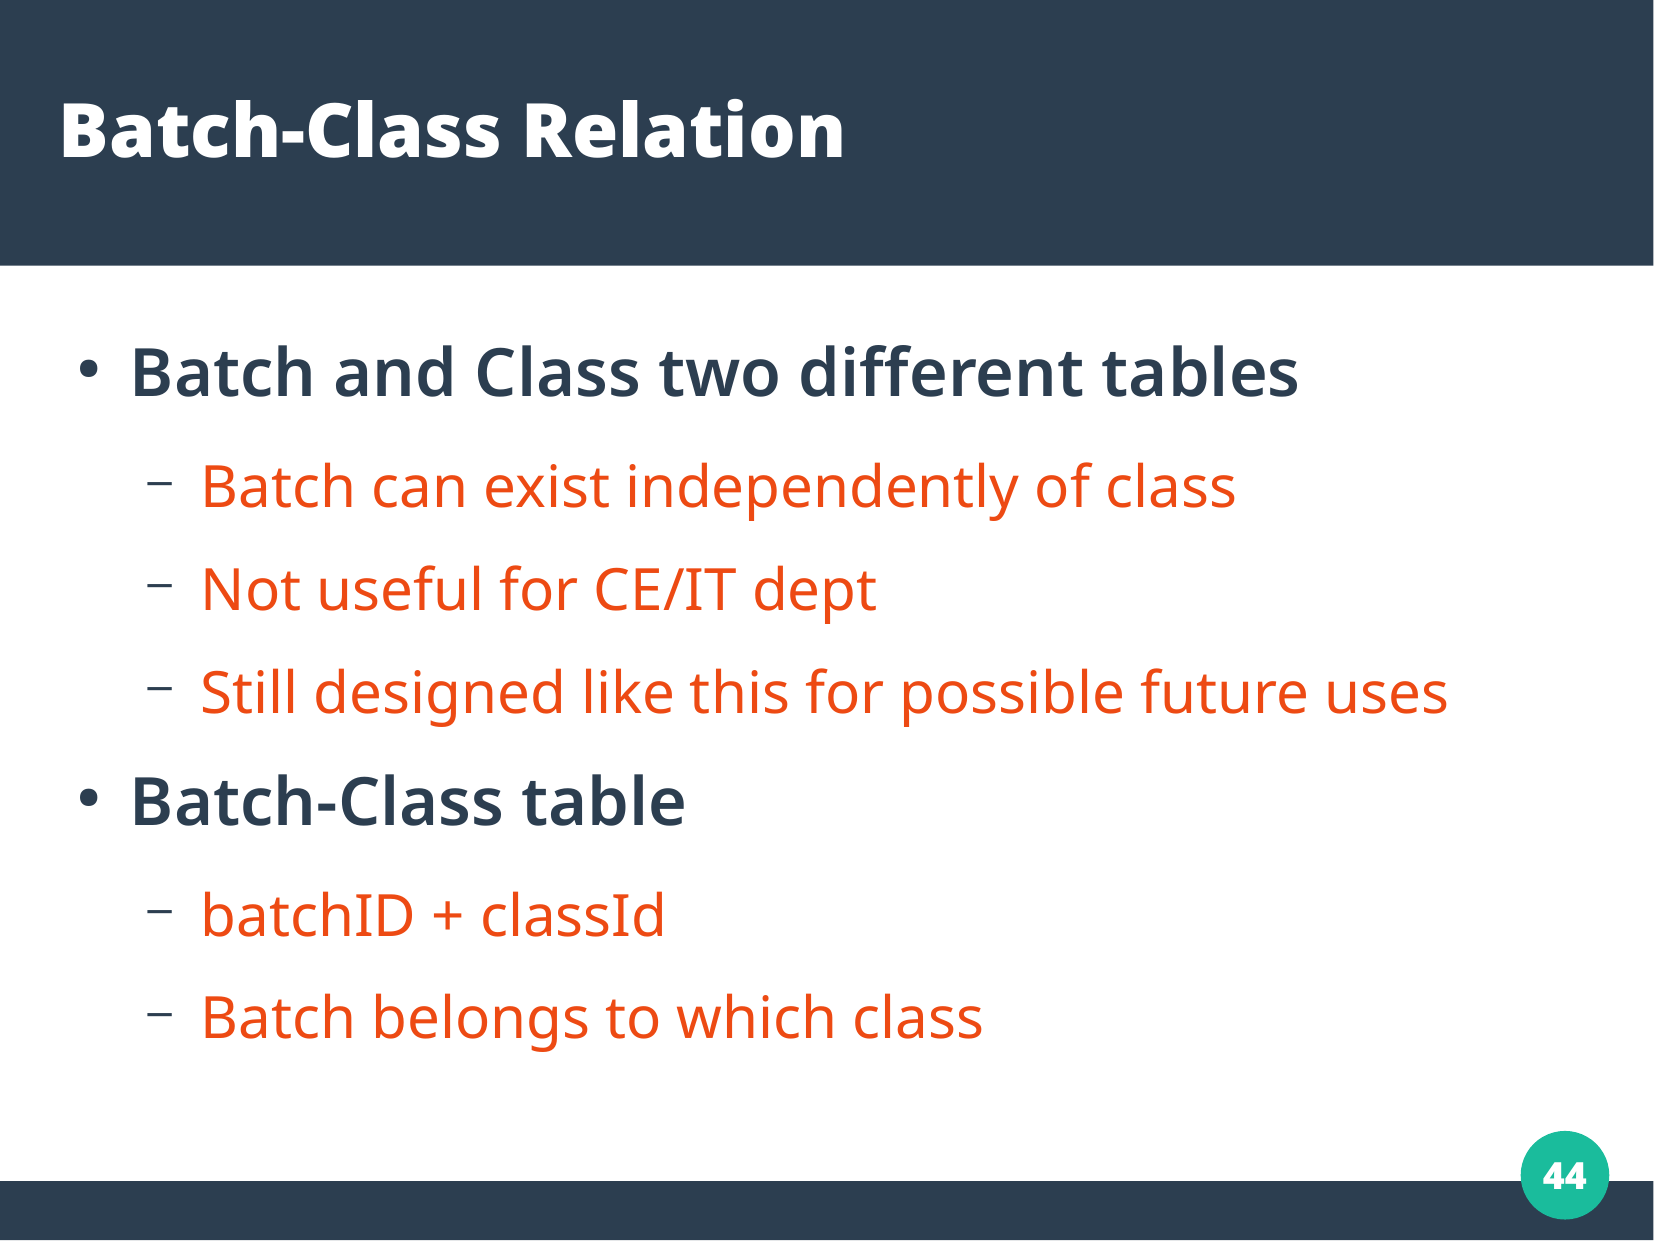

# Batch-Class Relation
Batch and Class two different tables
Batch can exist independently of class
Not useful for CE/IT dept
Still designed like this for possible future uses
Batch-Class table
batchID + classId
Batch belongs to which class
44